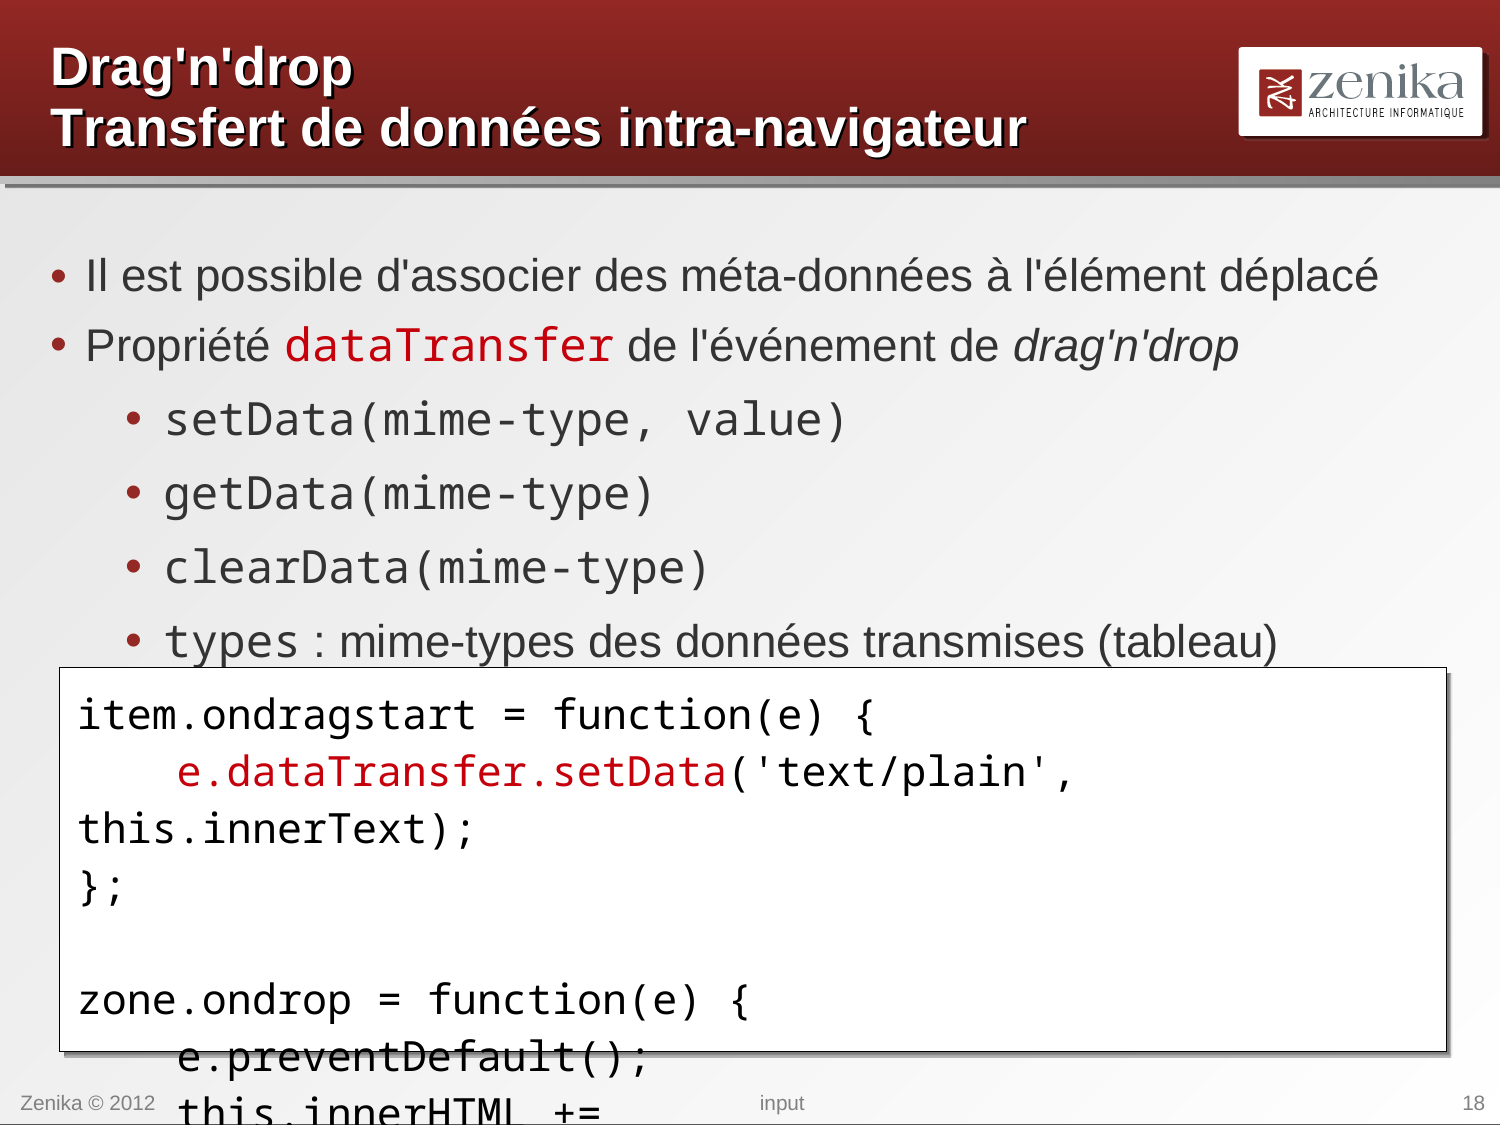

# Drag'n'drop Transfert de données intra-navigateur
Il est possible d'associer des méta-données à l'élément déplacé
Propriété dataTransfer de l'événement de drag'n'drop
setData(mime-type, value)
getData(mime-type)
clearData(mime-type)
types : mime-types des données transmises (tableau)
item.ondragstart = function(e) {
 e.dataTransfer.setData('text/plain', this.innerText);
};
zone.ondrop = function(e) {
 e.preventDefault();
 this.innerHTML += e.dataTransfer.getData('text/plain');
};